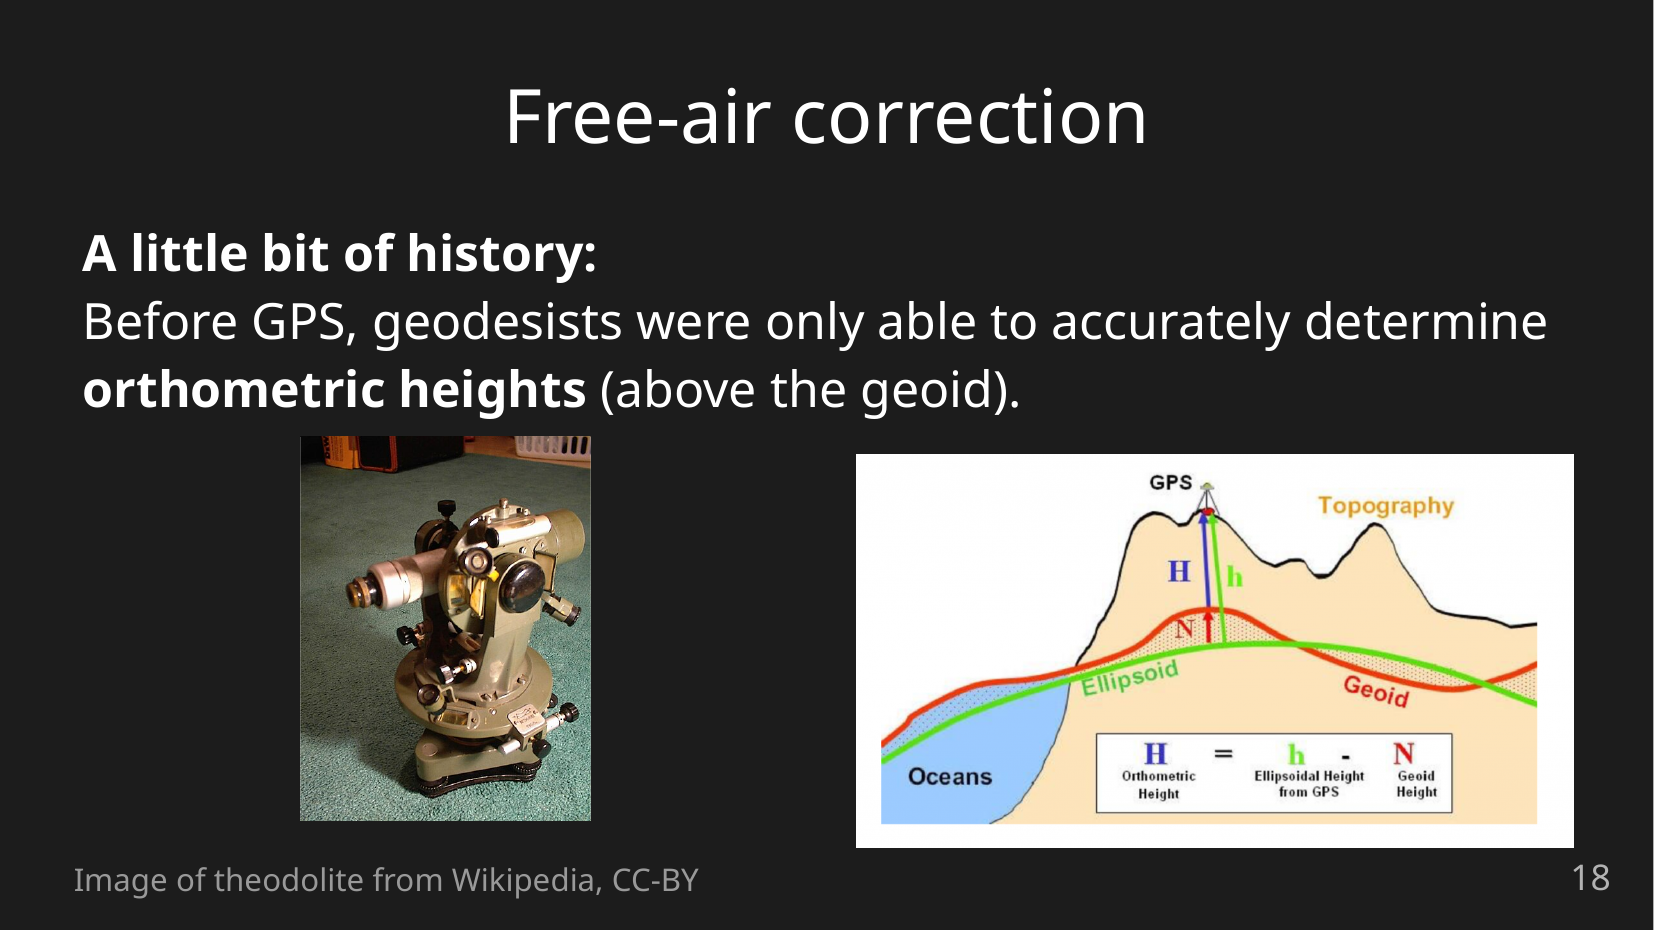

# Free-air correction
A little bit of history:
Before GPS, geodesists were only able to accurately determine orthometric heights (above the geoid).
Image of theodolite from Wikipedia, CC-BY